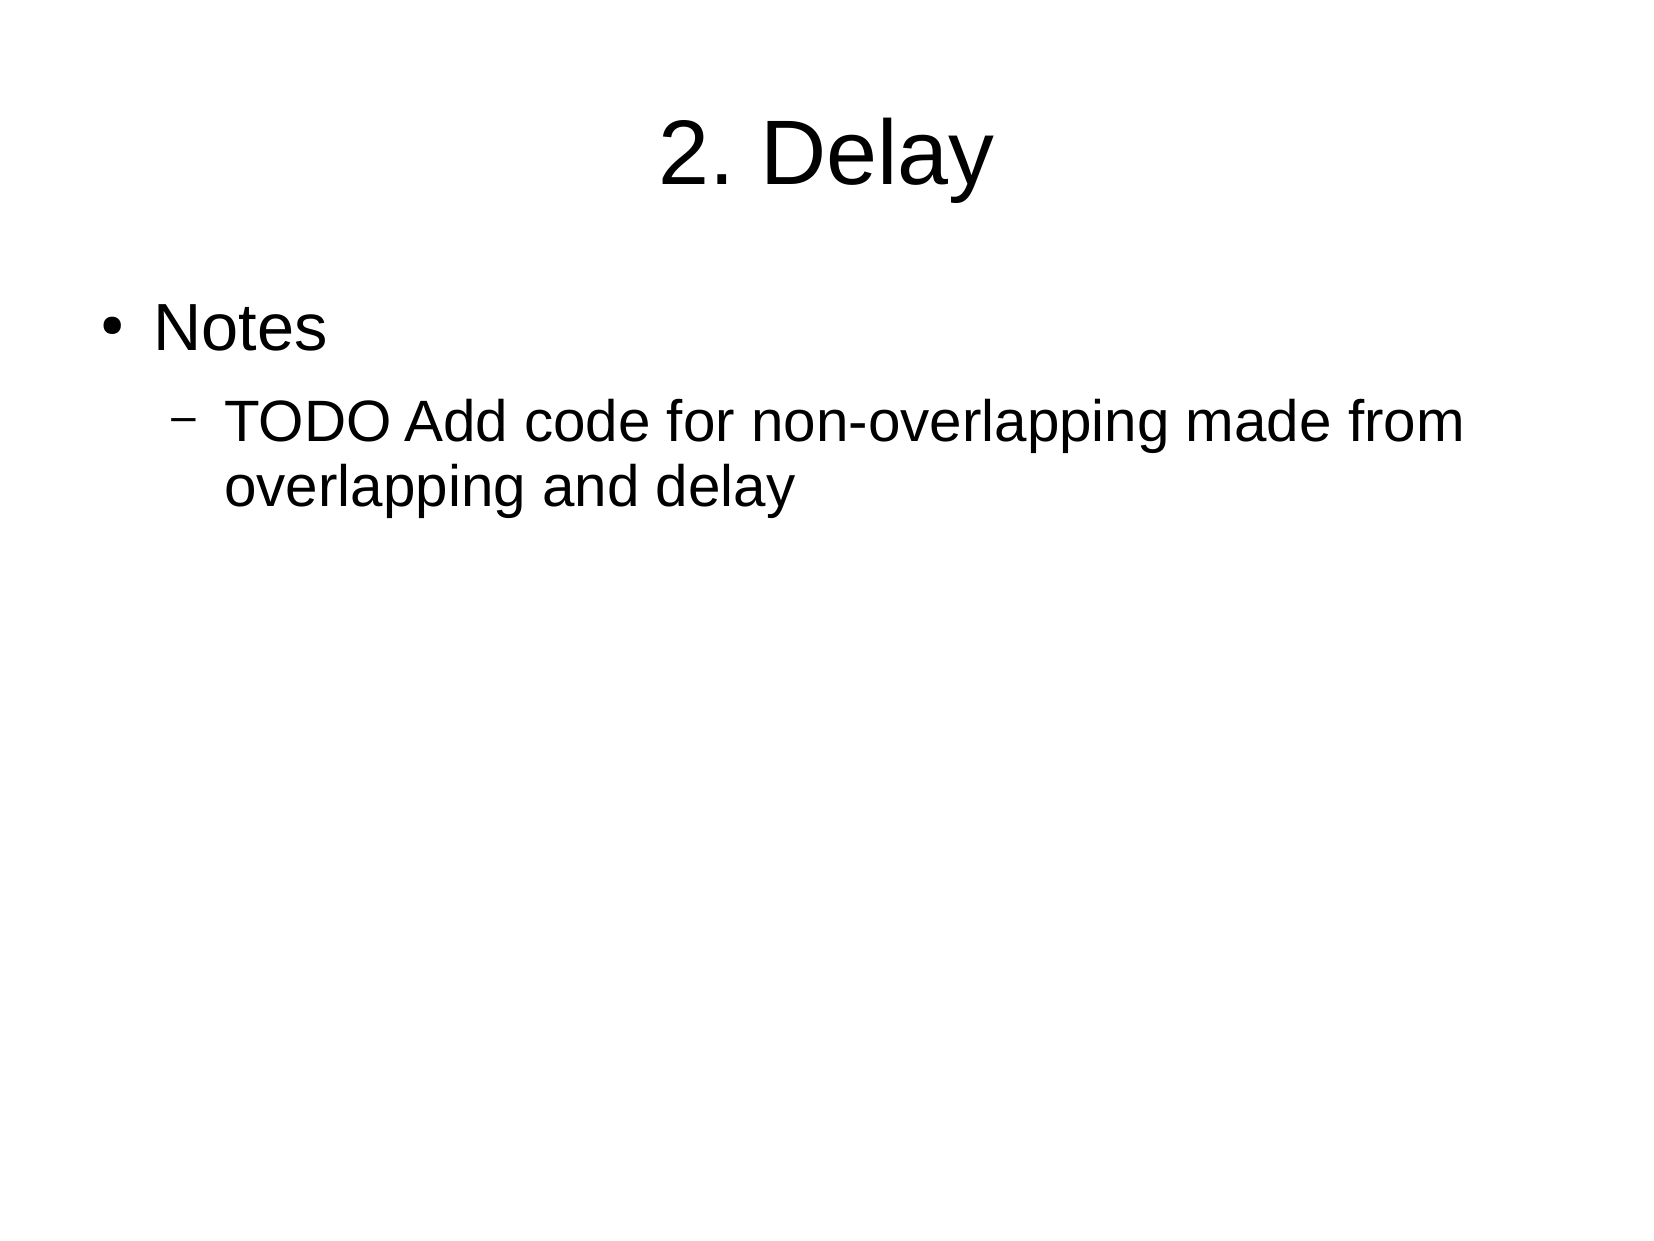

# 2. Delay
Notes
TODO Add code for non-overlapping made from overlapping and delay